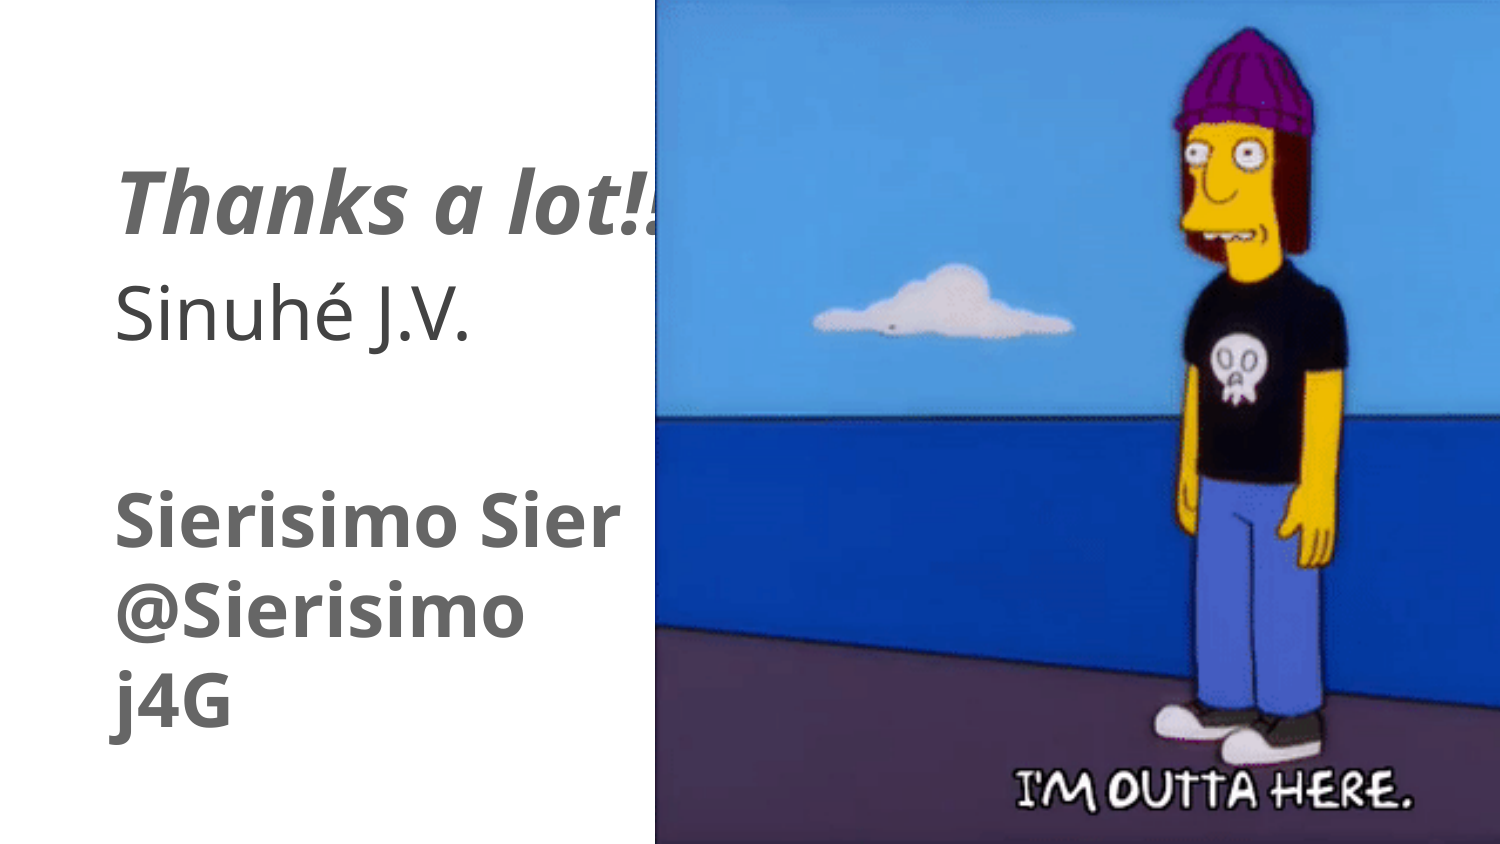

Thanks a lot!!!
# Sinuhé J.V.
Sierisimo Sier
@Sierisimo
j4G